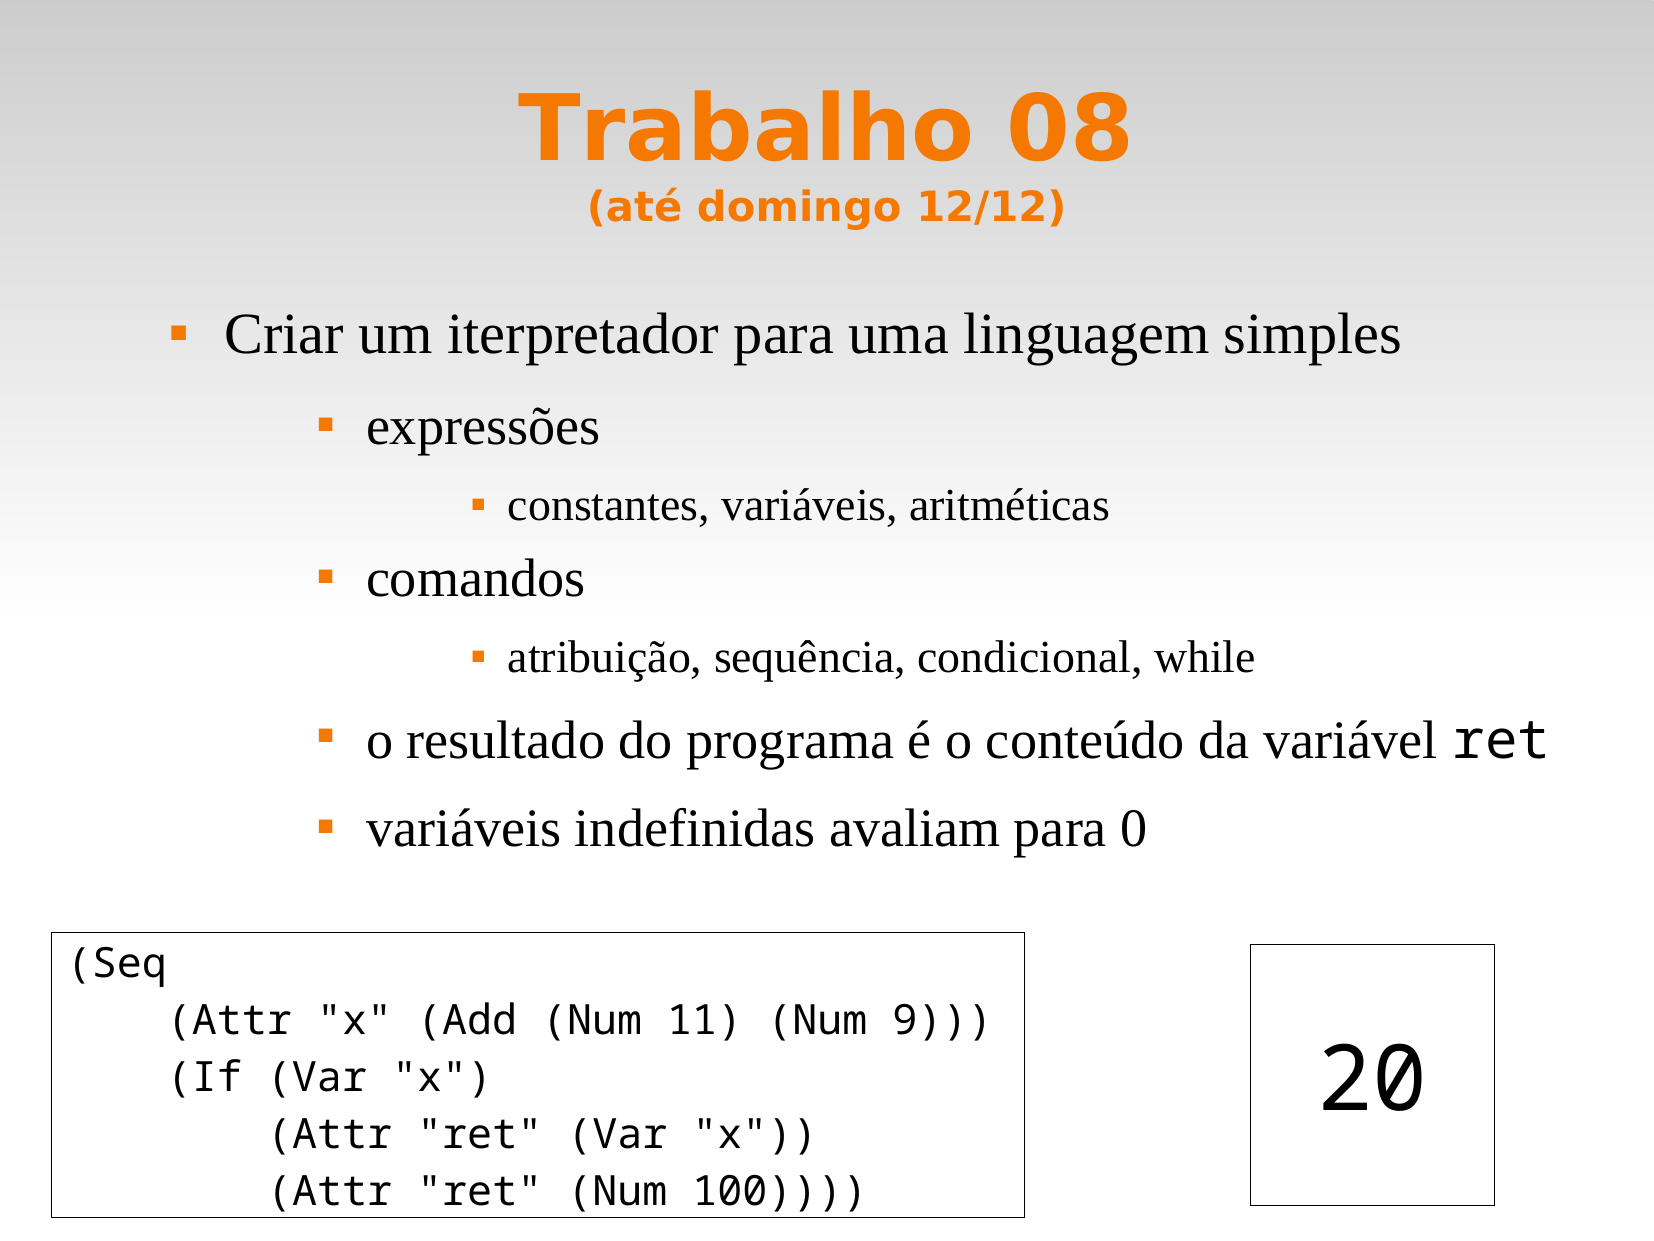

# Trabalho 08 (até domingo 12/12)
Criar um iterpretador para uma linguagem simples
expressões
constantes, variáveis, aritméticas
comandos
atribuição, sequência, condicional, while
o resultado do programa é o conteúdo da variável ret
variáveis indefinidas avaliam para 0
(Seq
 (Attr "x" (Add (Num 11) (Num 9)))
 (If (Var "x")
 (Attr "ret" (Var "x"))
 (Attr "ret" (Num 100))))
20